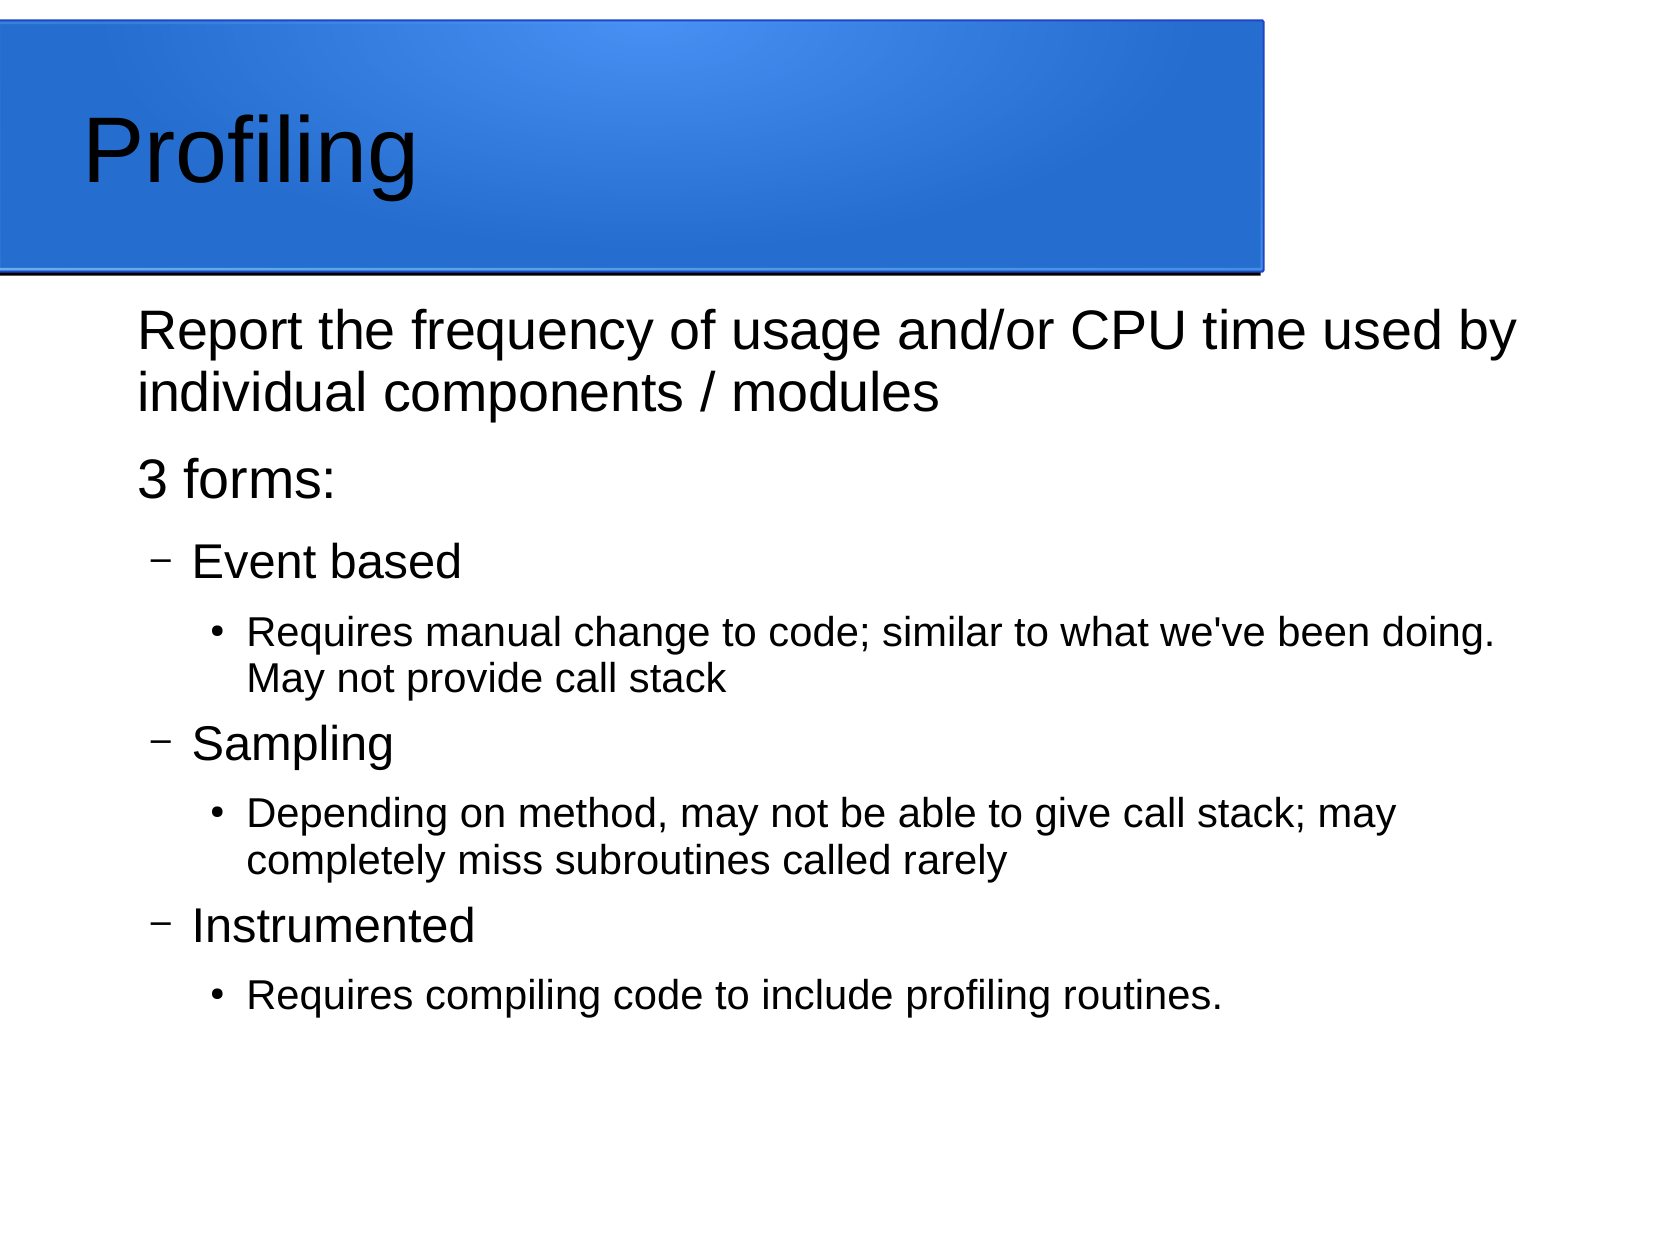

# Profiling
Report the frequency of usage and/or CPU time used by individual components / modules
3 forms:
Event based
Requires manual change to code; similar to what we've been doing. May not provide call stack
Sampling
Depending on method, may not be able to give call stack; may completely miss subroutines called rarely
Instrumented
Requires compiling code to include profiling routines.